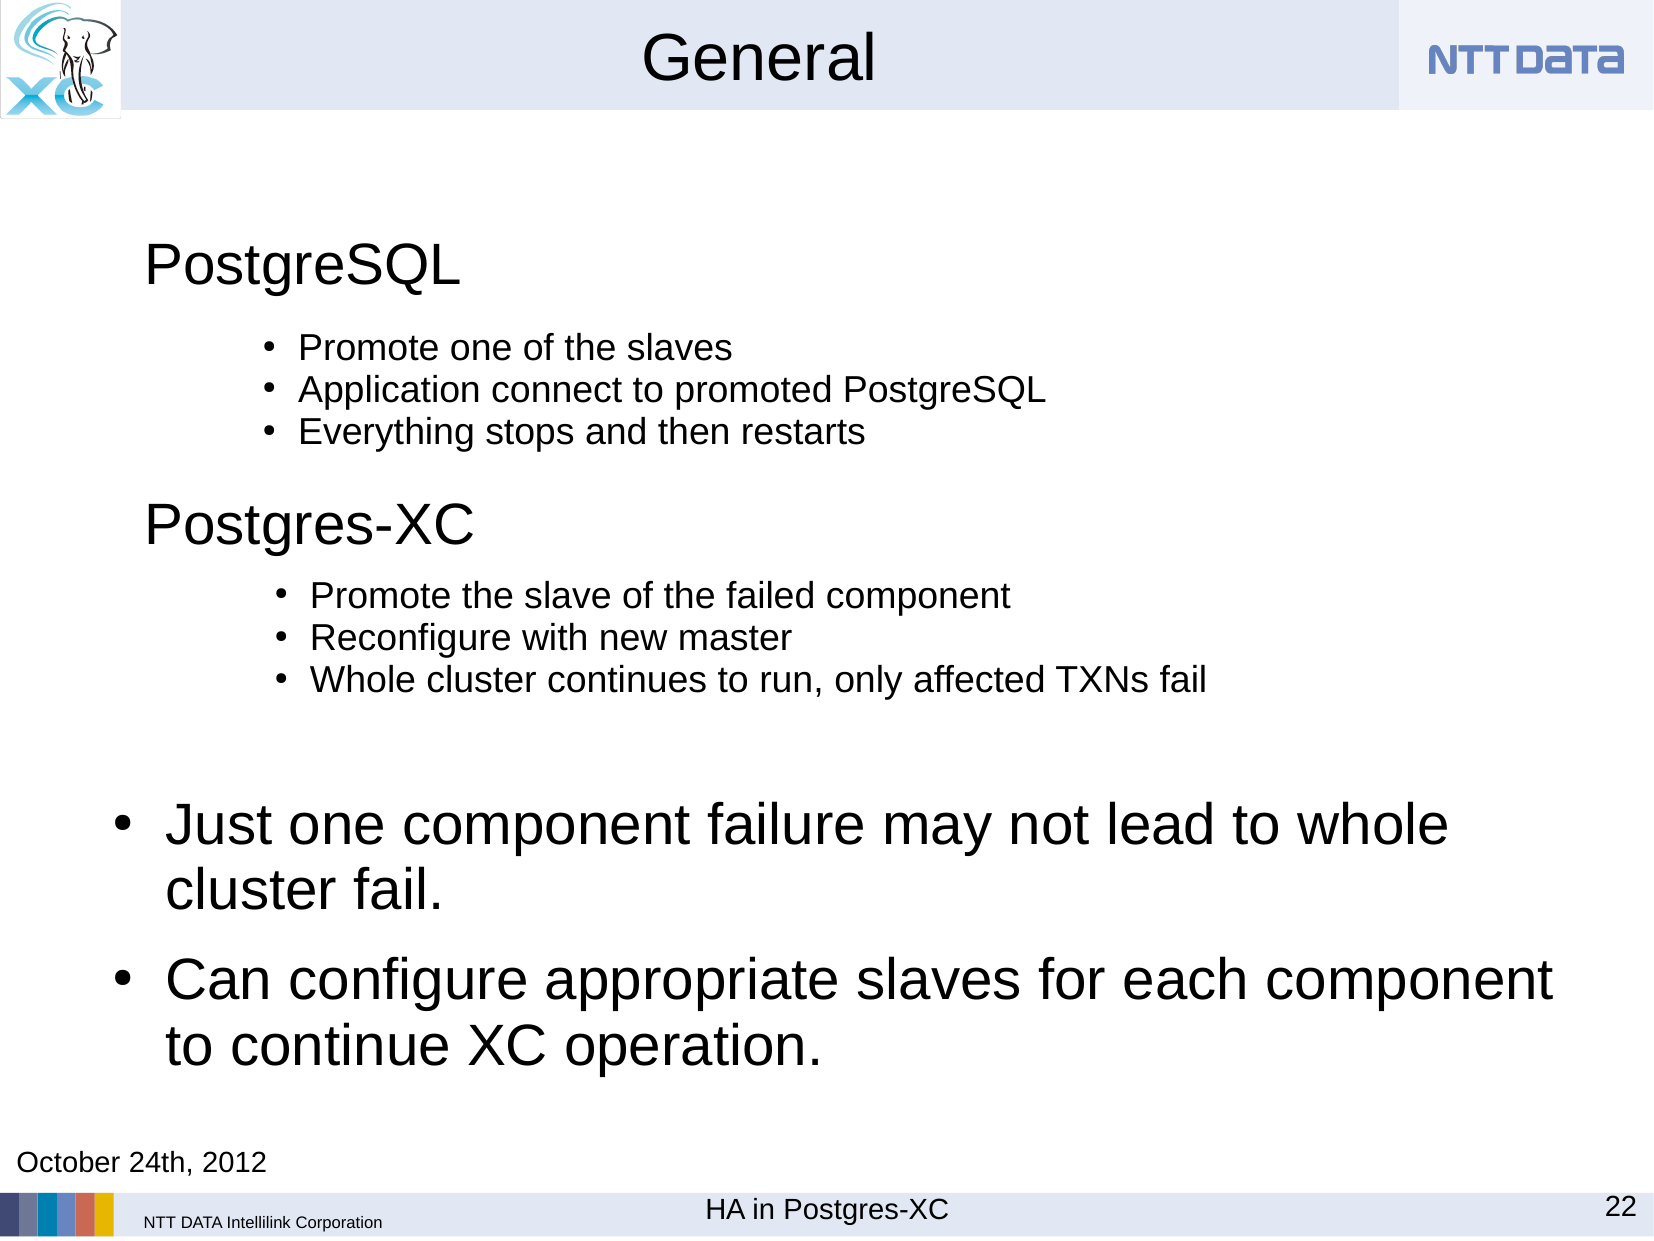

# General
PostgreSQL
Postgres-XC
Promote one of the slaves
Application connect to promoted PostgreSQL
Everything stops and then restarts
Promote the slave of the failed component
Reconfigure with new master
Whole cluster continues to run, only affected TXNs fail
Just one component failure may not lead to whole cluster fail.
Can configure appropriate slaves for each component to continue XC operation.
October 24th, 2012
22
HA in Postgres-XC